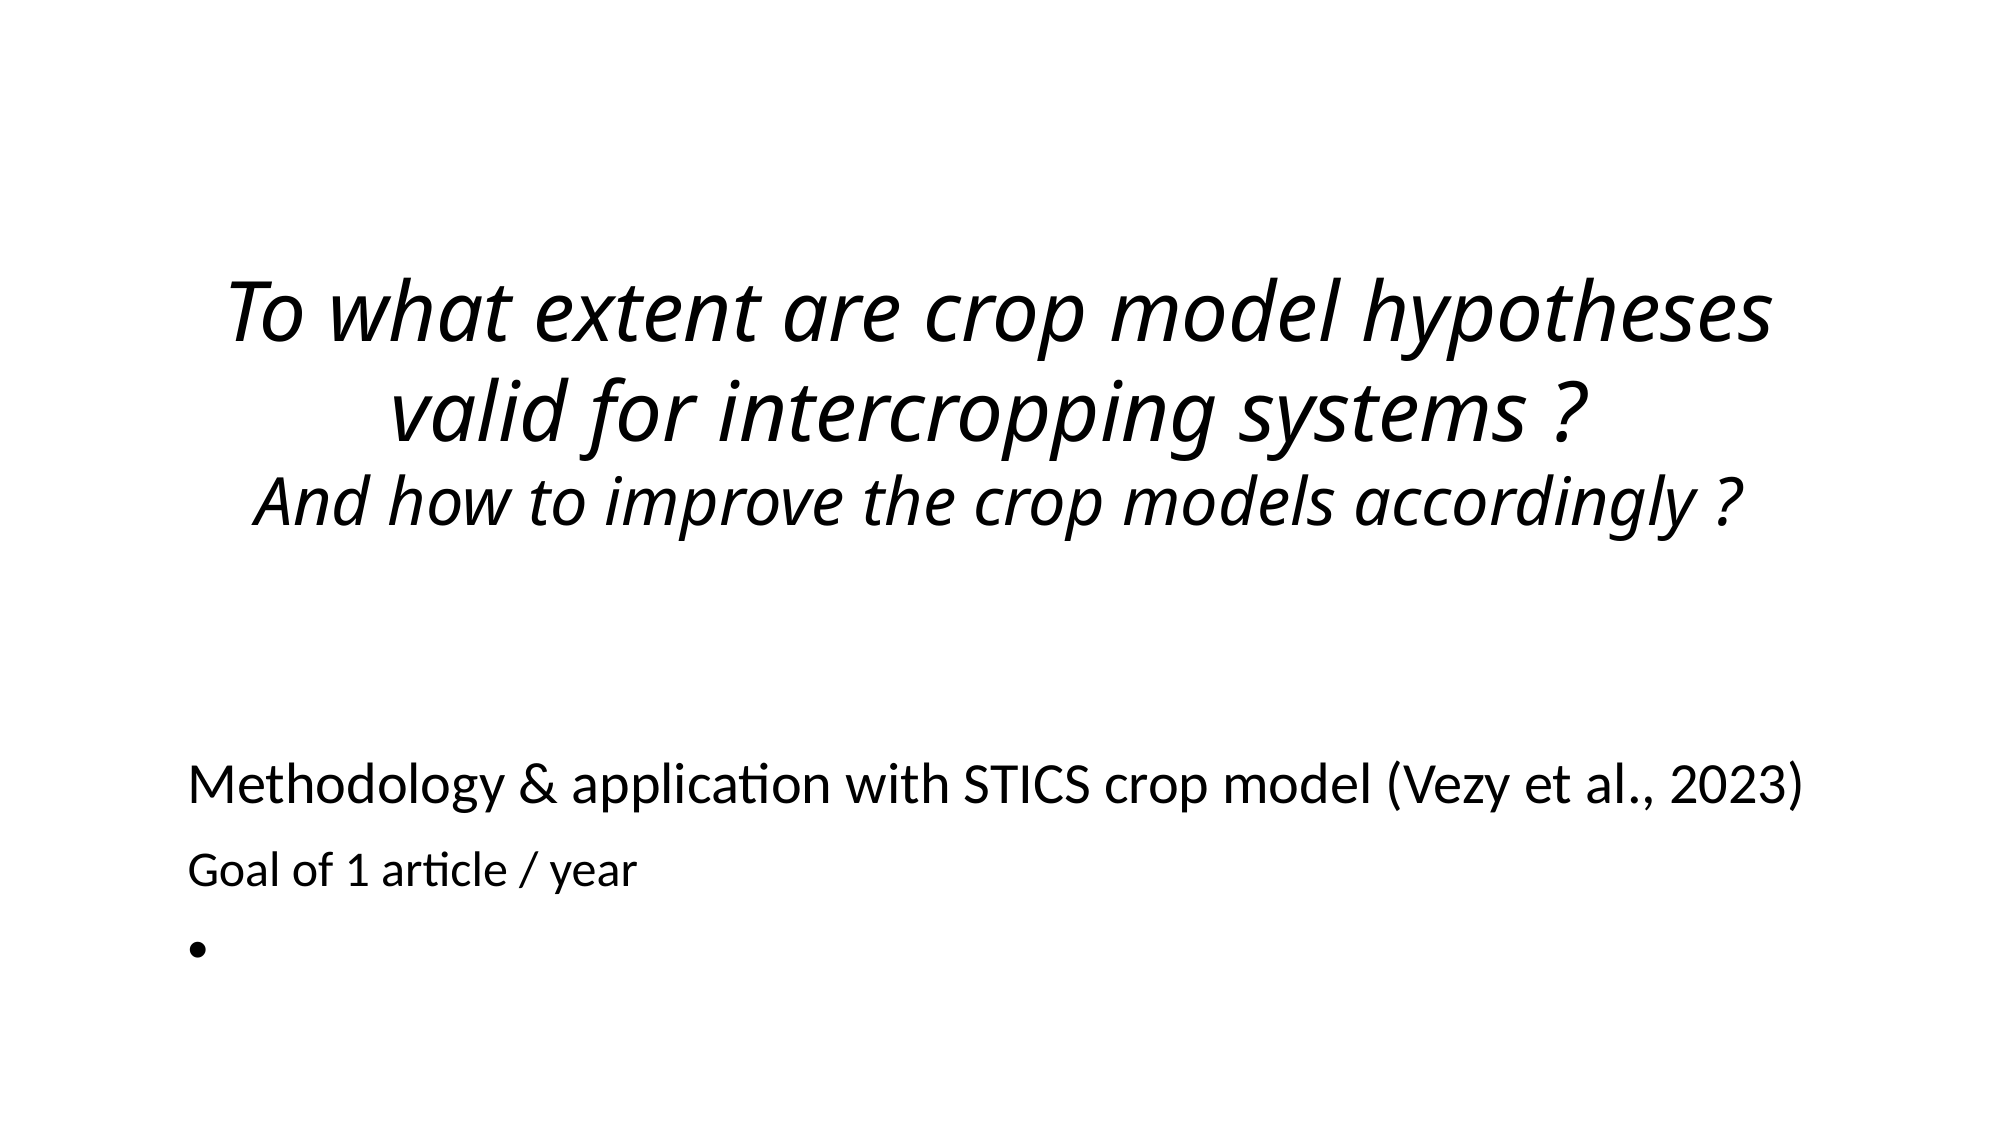

To what extent are crop model hypotheses valid for intercropping systems ?
And how to improve the crop models accordingly ?
# Methodology & application with STICS crop model (Vezy et al., 2023)
Goal of 1 article / year